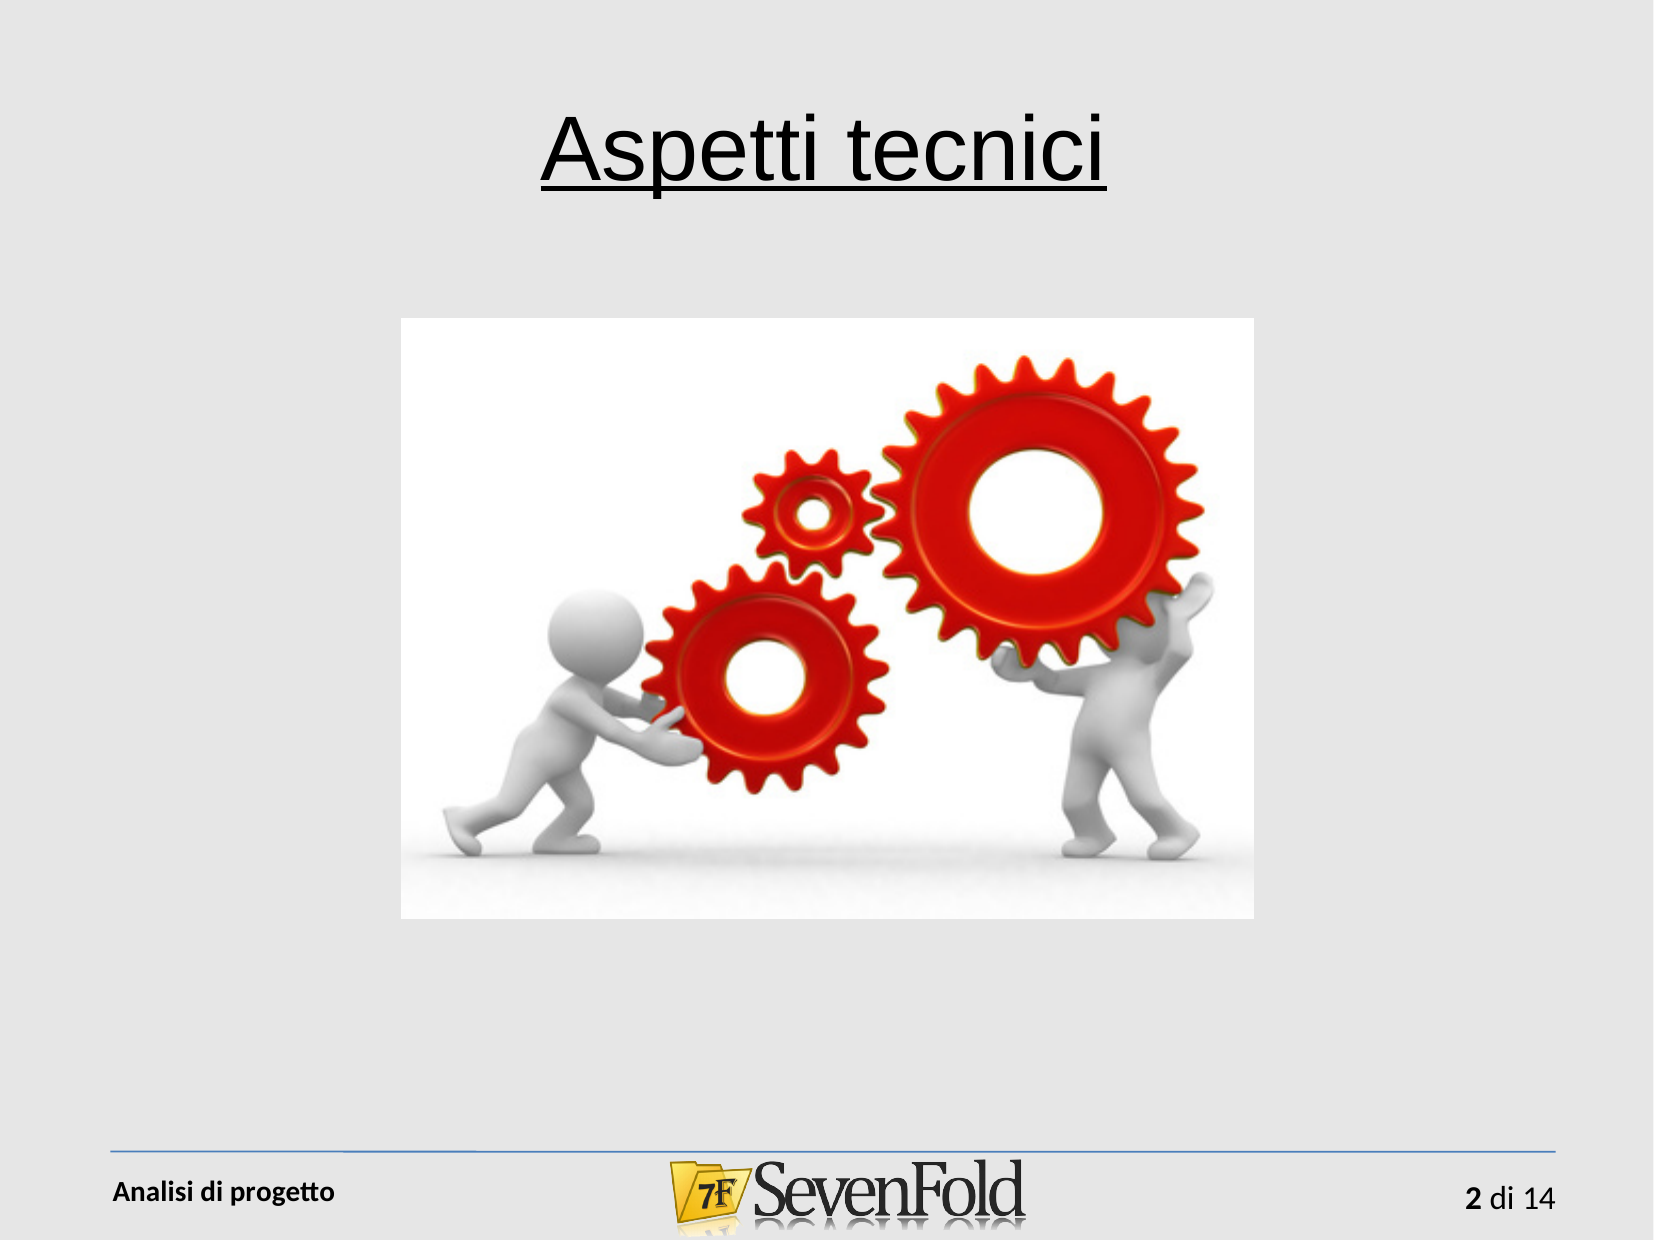

# Aspetti tecnici
Analisi di progetto
 di 14